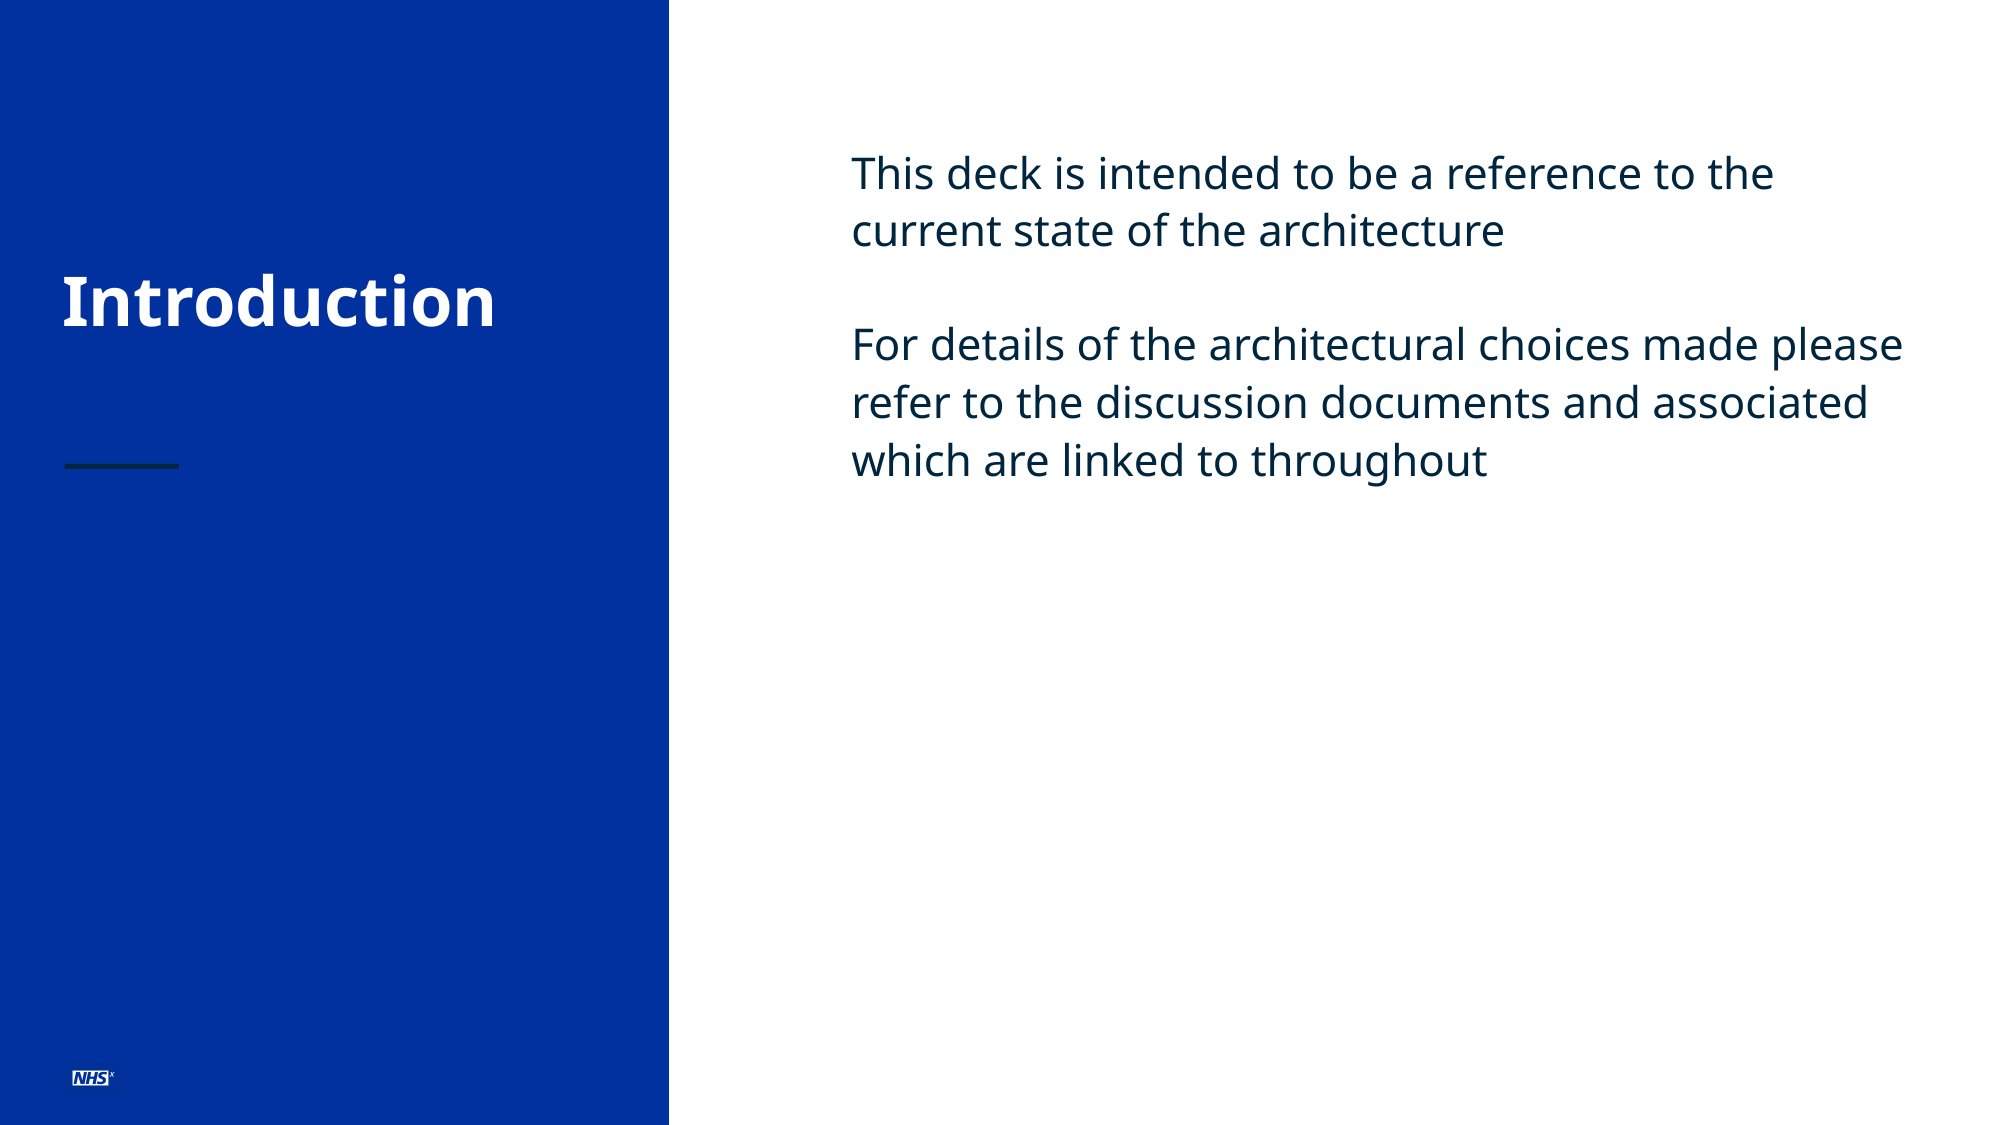

# Introduction
This deck is intended to be a reference to the current state of the architecture
For details of the architectural choices made please refer to the discussion documents and associated which are linked to throughout